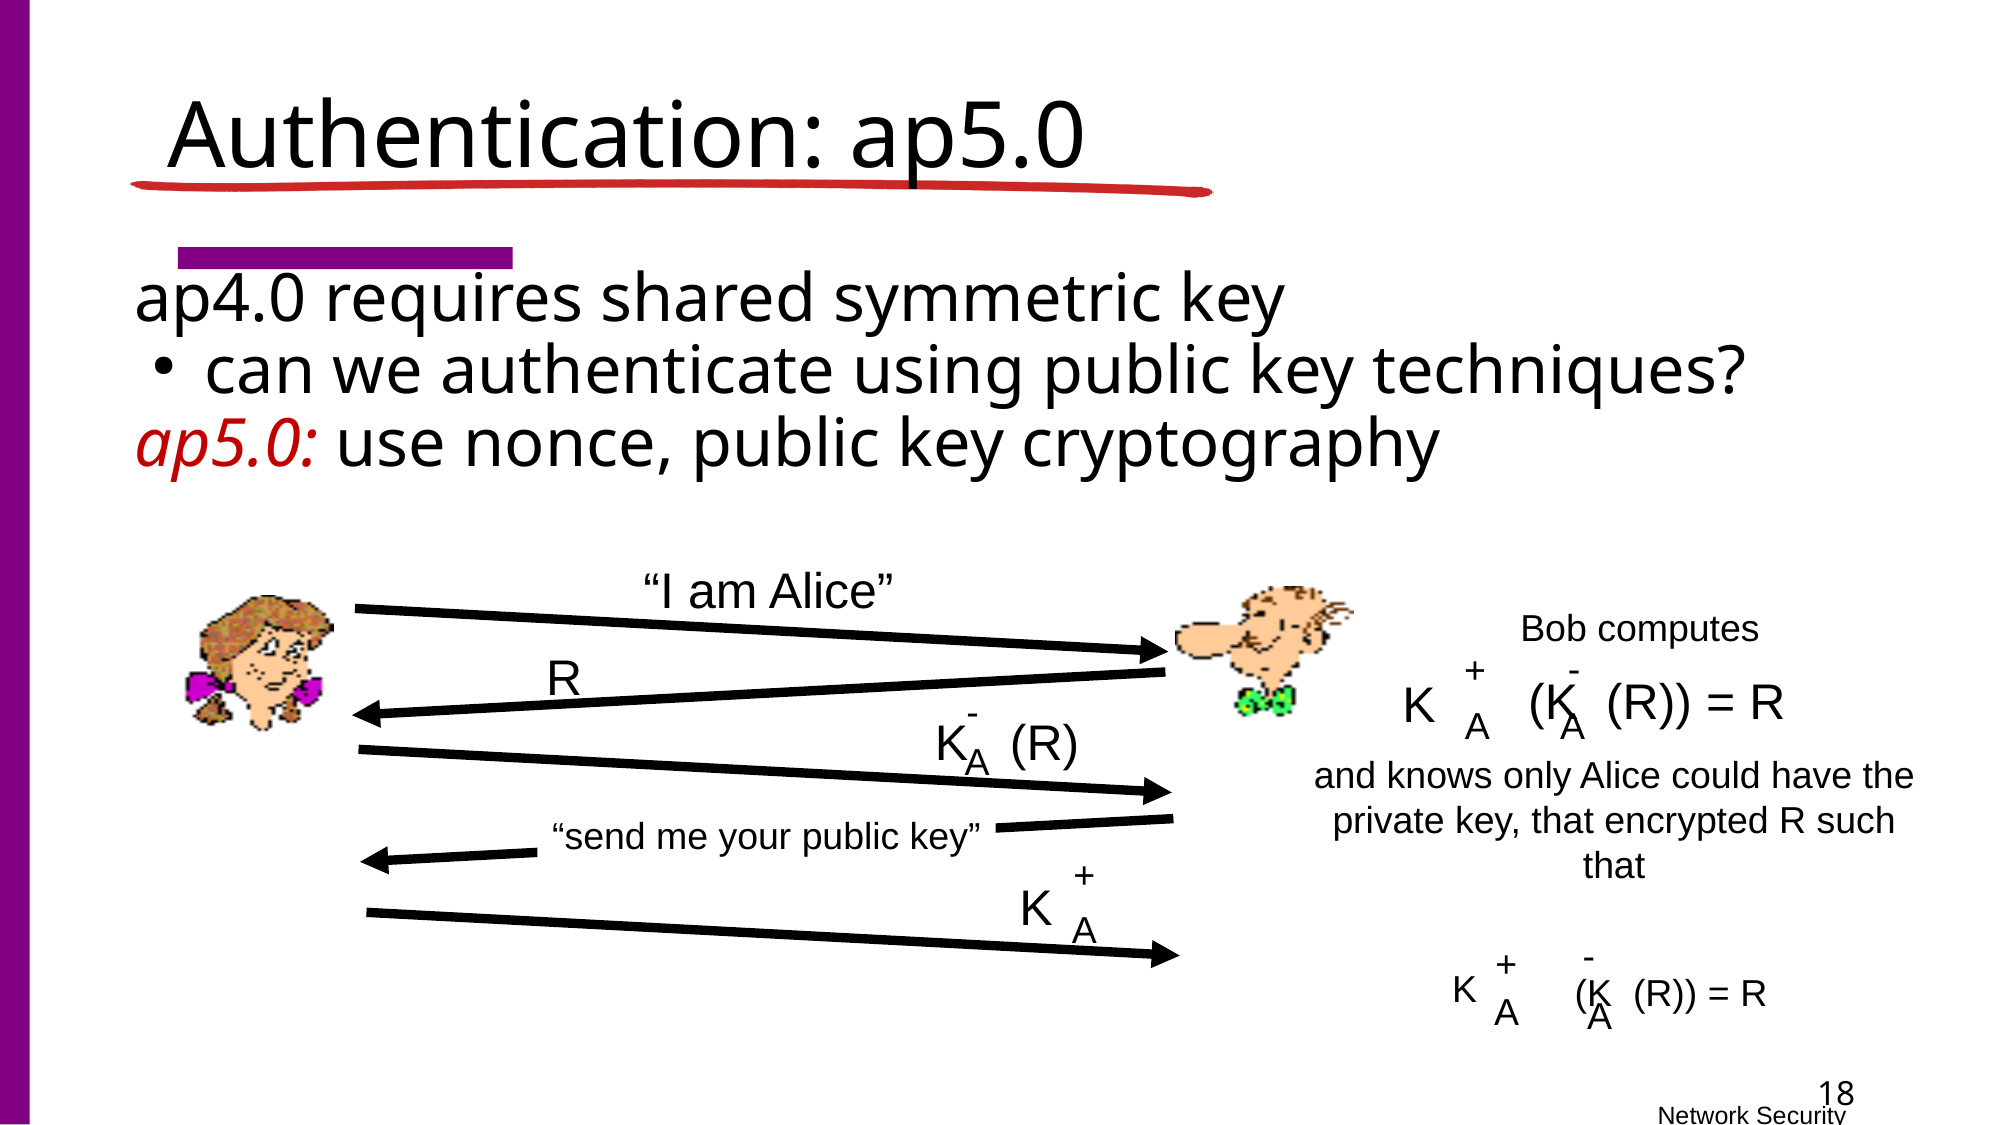

# Authentication: ap5.0
ap4.0 requires shared symmetric key
can we authenticate using public key techniques?
ap5.0: use nonce, public key cryptography
“I am Alice”
Bob computes
-
+
K
A
(K (R)) = R
A
R
-
K (R)
A
and knows only Alice could have the private key, that encrypted R such that
“send me your public key”
+
K
A
-
+
K
(K (R)) = R
A
A
Network Security